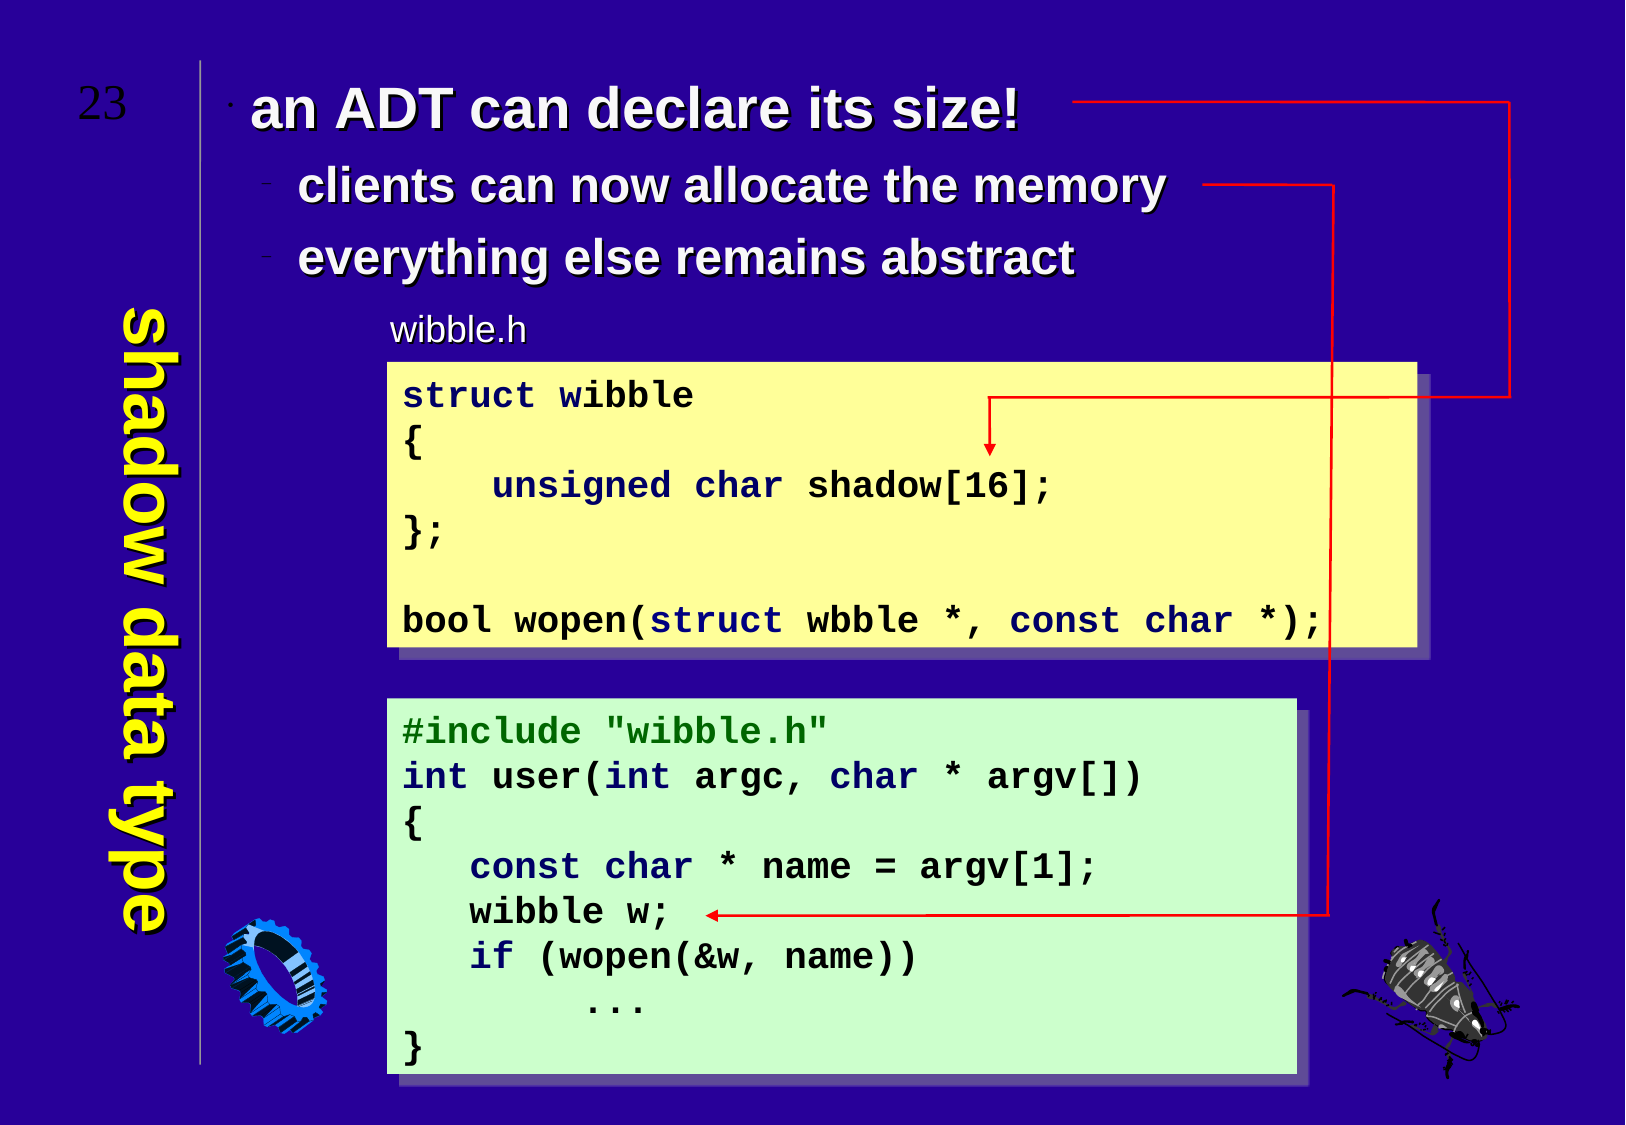

23
 an ADT can declare its size!
clients can now allocate the memory
everything else remains abstract
# shadow data type
wibble.h
struct wibble
{
 unsigned char shadow[16];
};
bool wopen(struct wbble *, const char *);
#include "wibble.h"
int user(int argc, char * argv[])
{
 const char * name = argv[1];
 wibble w;
 if (wopen(&w, name))
 ...
}